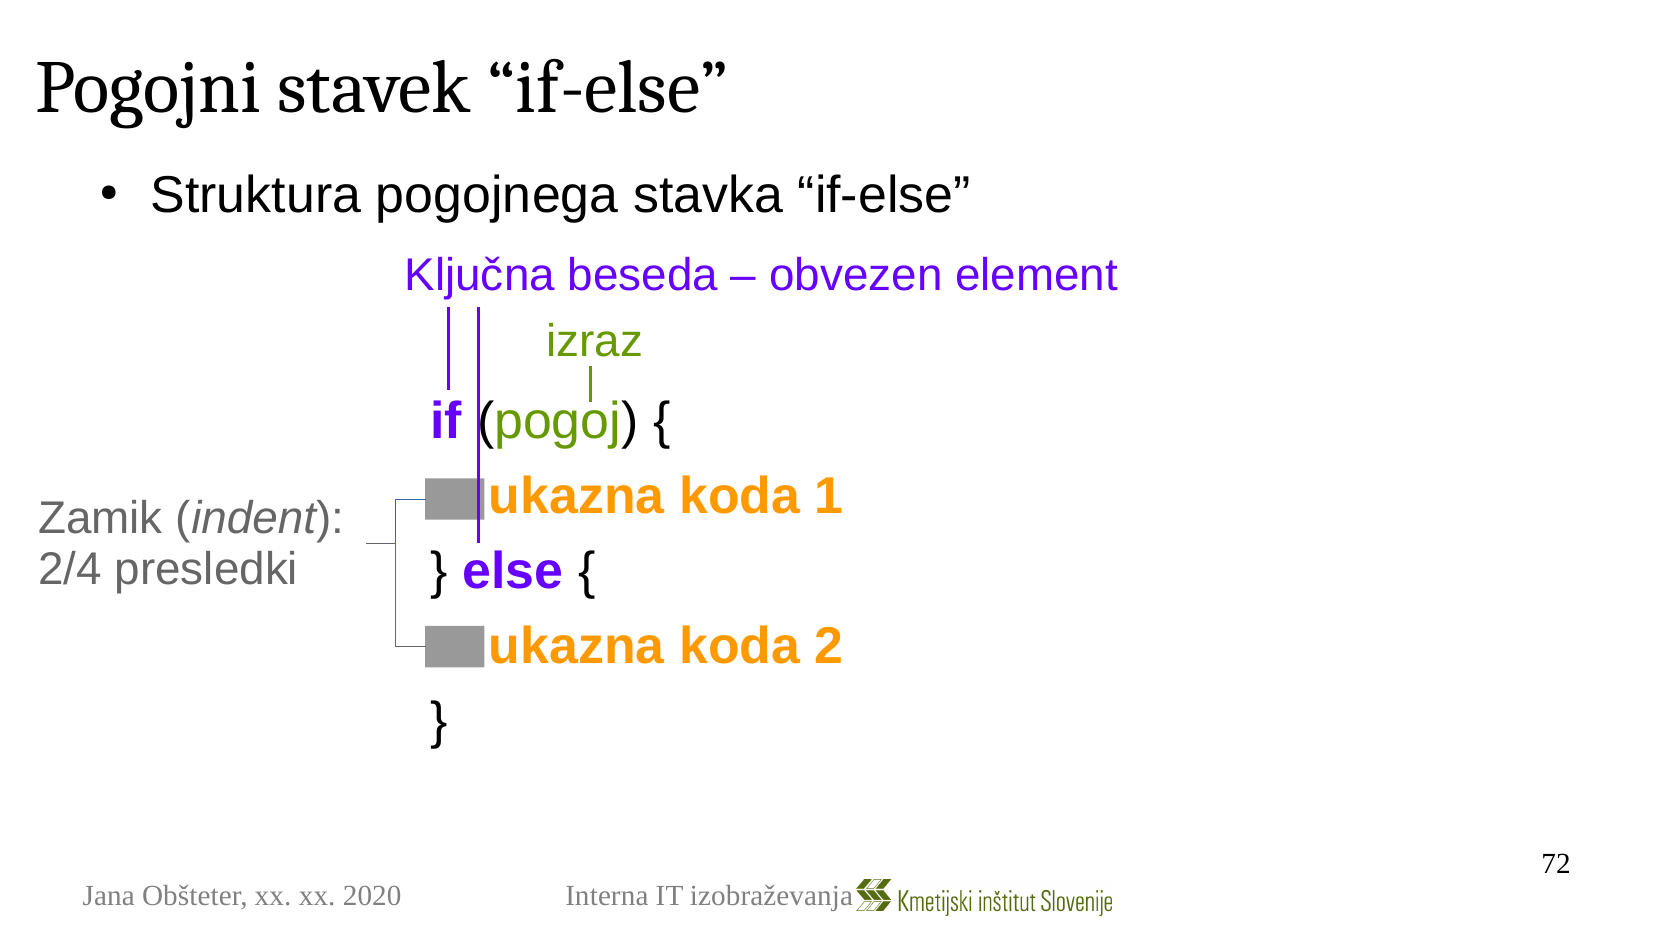

# Pogojni stavek “if-else”
Struktura pogojnega stavka “if-else”
 if (pogoj) {
 ukazna koda 1
 } else {
 ukazna koda 2
 }
Ključna beseda – obvezen element
izraz
Zamik (indent):
2/4 presledki
72